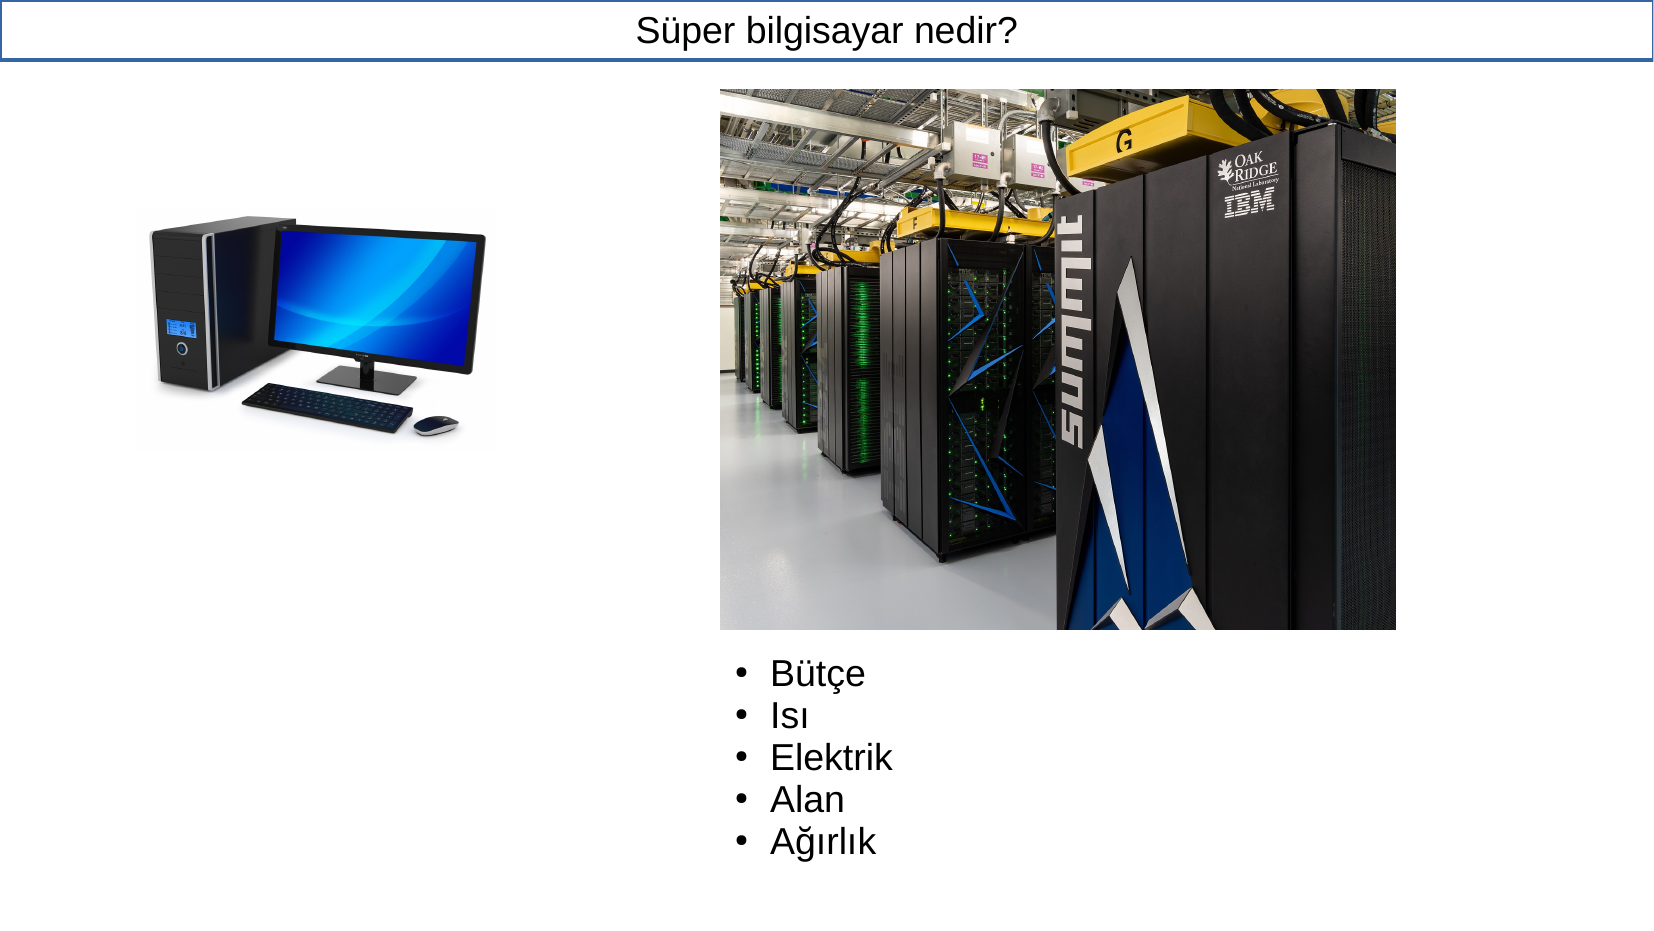

Süper bilgisayar nedir?
Bütçe
Isı
Elektrik
Alan
Ağırlık